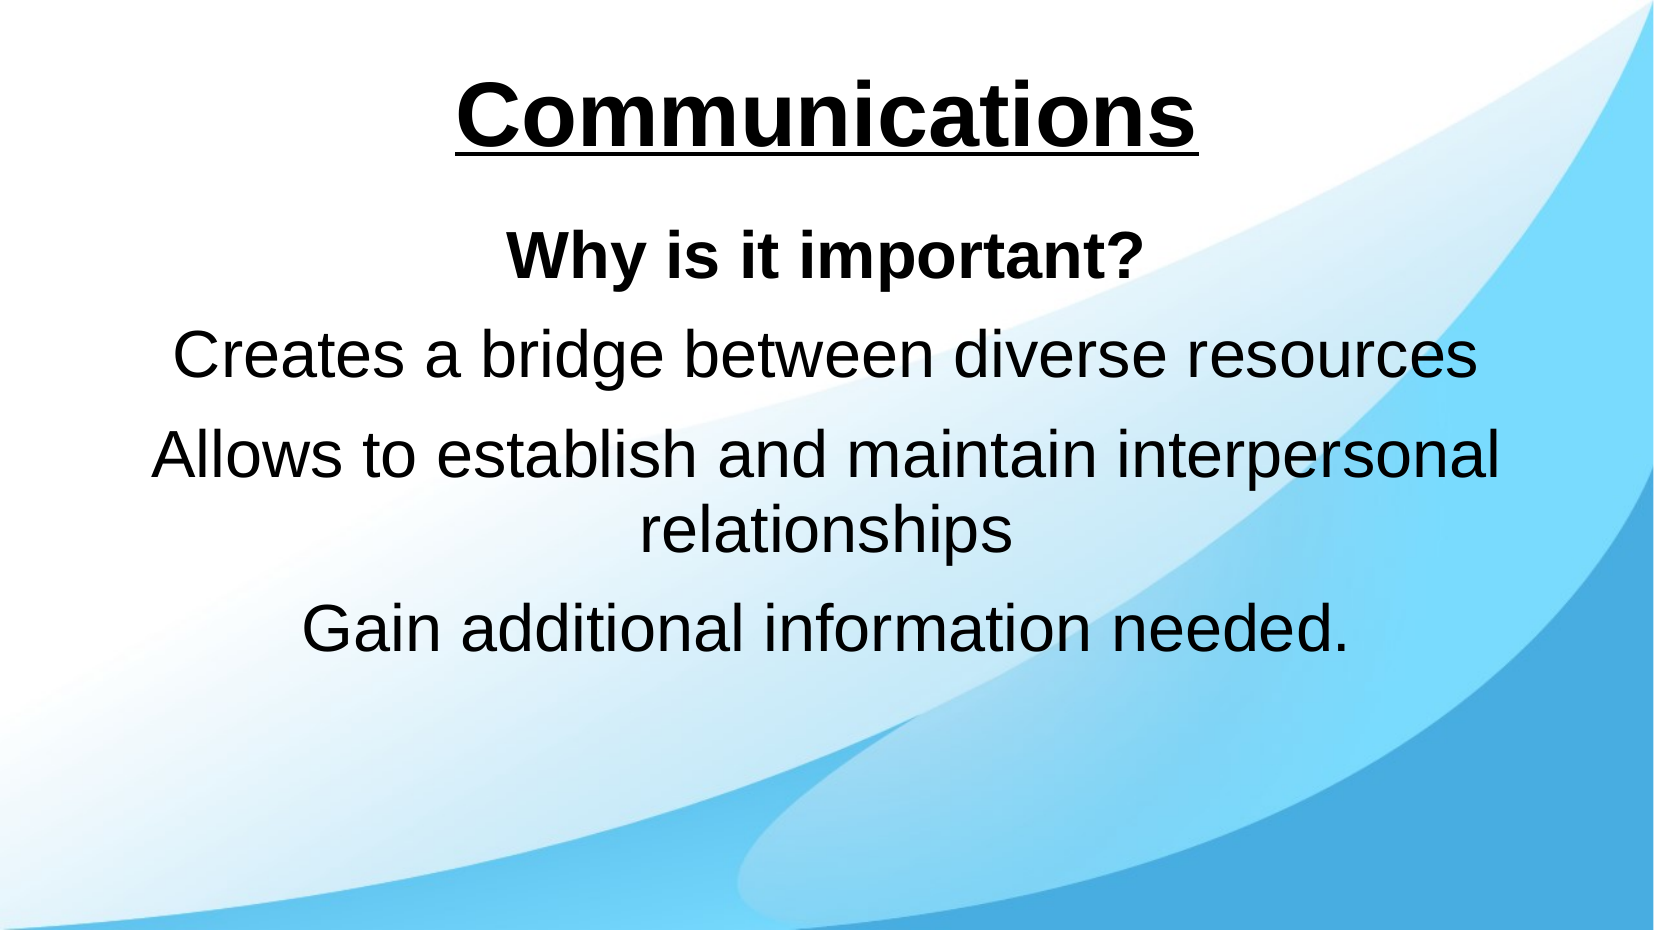

# Communications
Why is it important?
Creates a bridge between diverse resources
Allows to establish and maintain interpersonal relationships
Gain additional information needed.